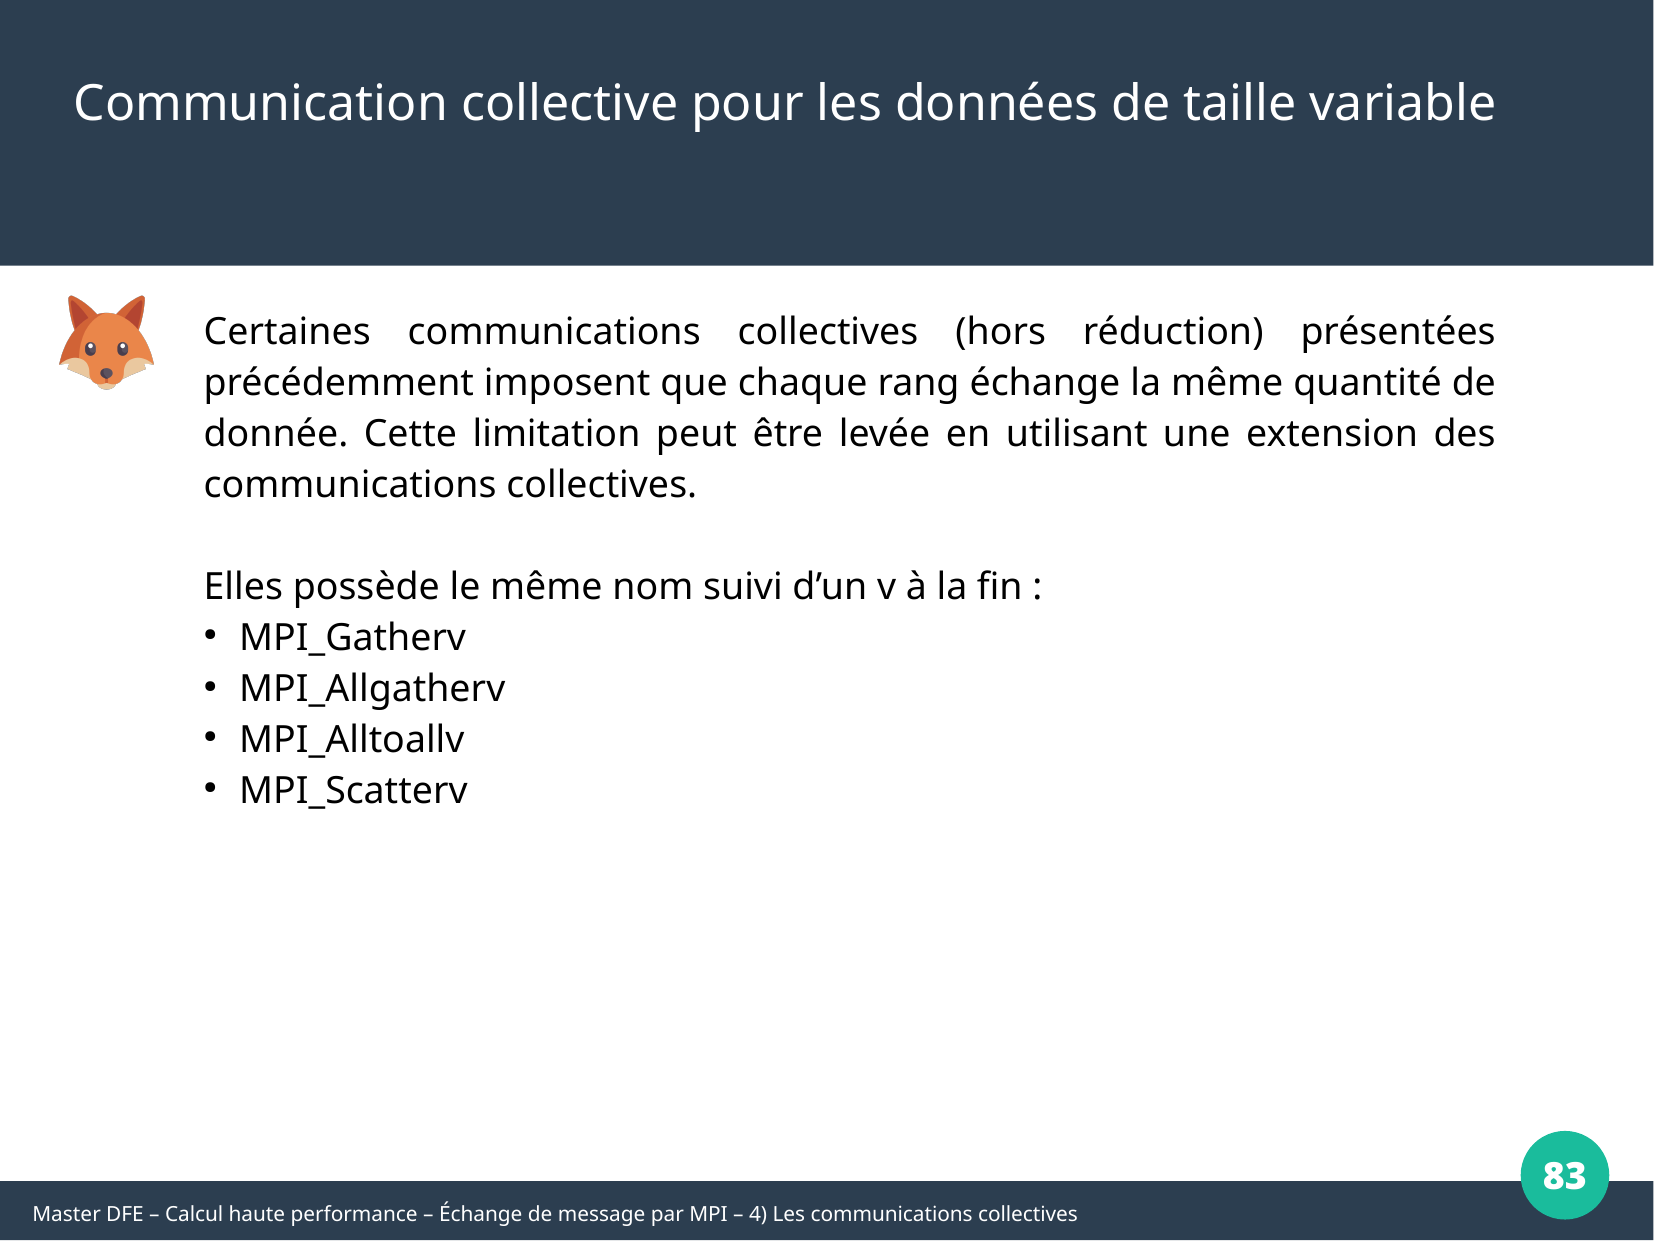

Communication collective pour les données de taille variable
Certaines communications collectives (hors réduction) présentées précédemment imposent que chaque rang échange la même quantité de donnée. Cette limitation peut être levée en utilisant une extension des communications collectives.
Elles possède le même nom suivi d’un v à la fin :
MPI_Gatherv
MPI_Allgatherv
MPI_Alltoallv
MPI_Scatterv
83
Master DFE – Calcul haute performance – Échange de message par MPI – 4) Les communications collectives